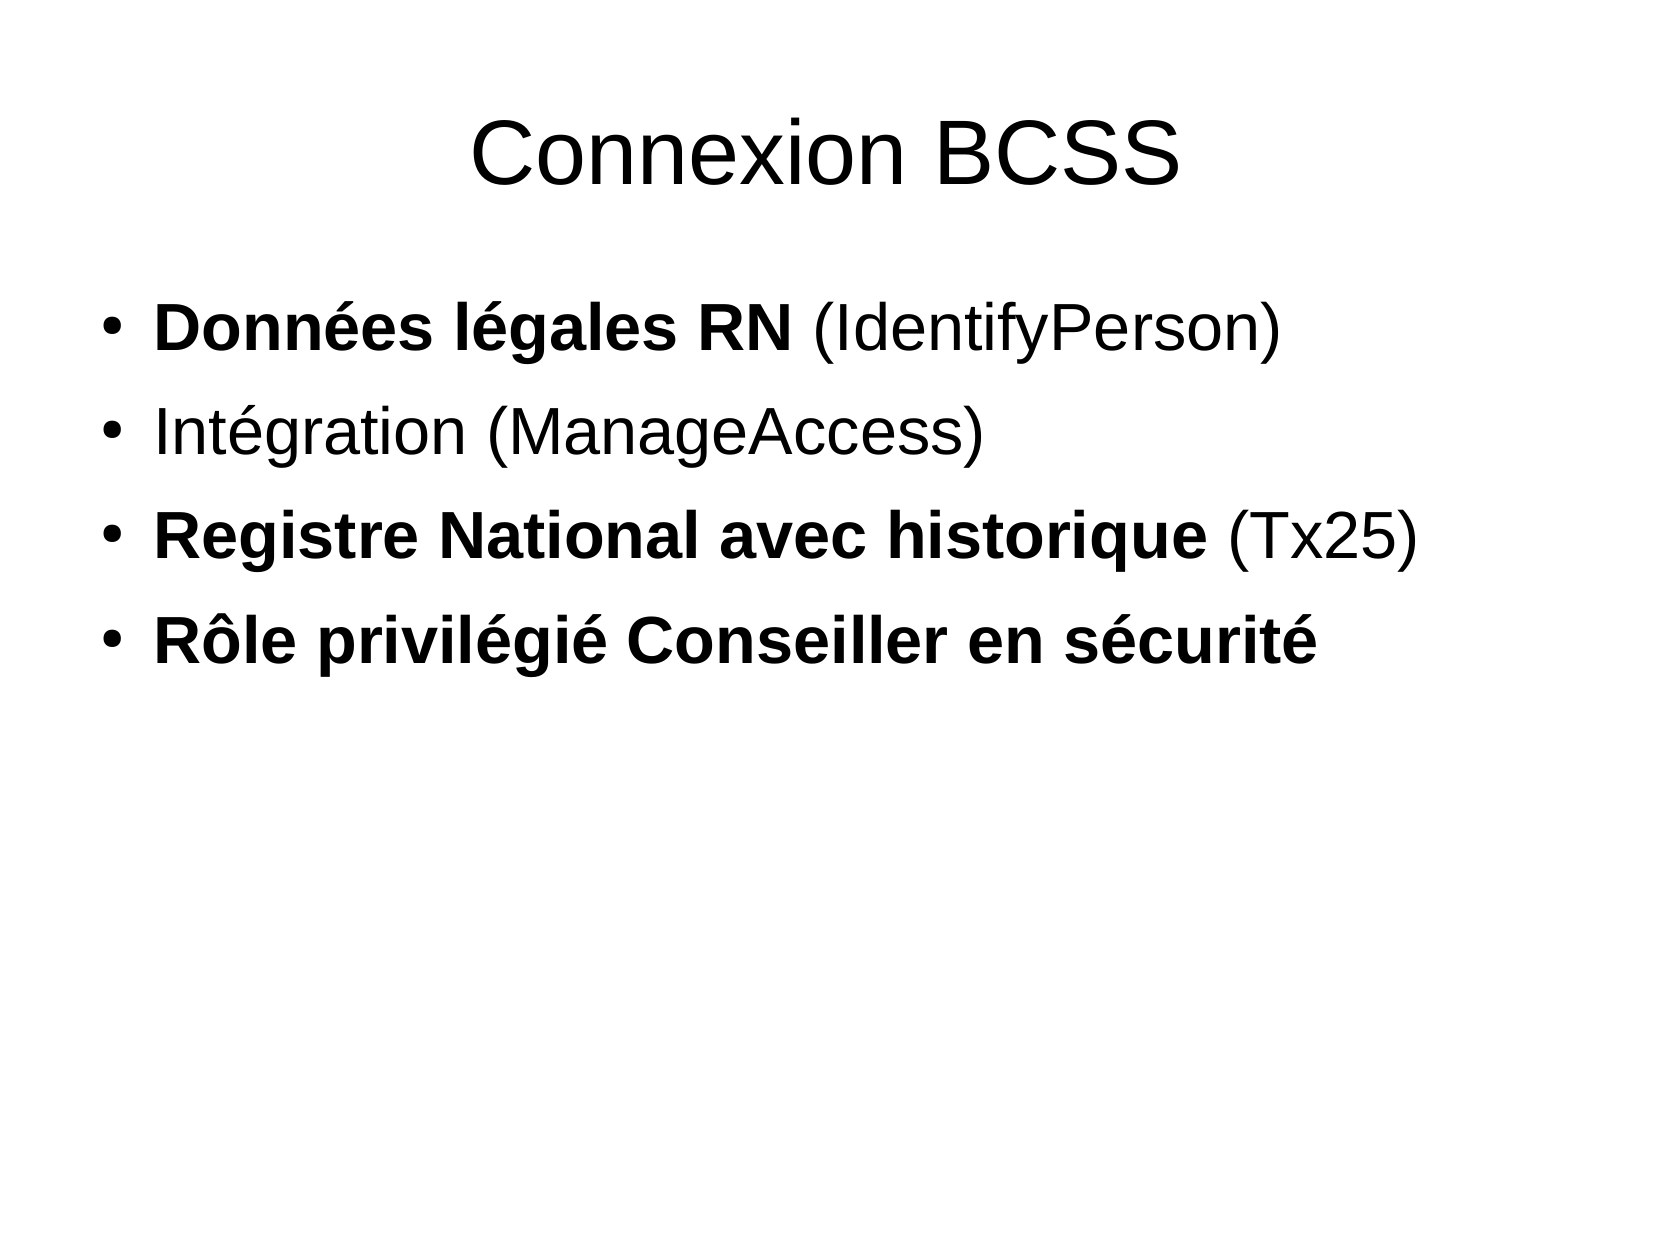

# Connexion BCSS
Données légales RN (IdentifyPerson)
Intégration (ManageAccess)
Registre National avec historique (Tx25)
Rôle privilégié Conseiller en sécurité